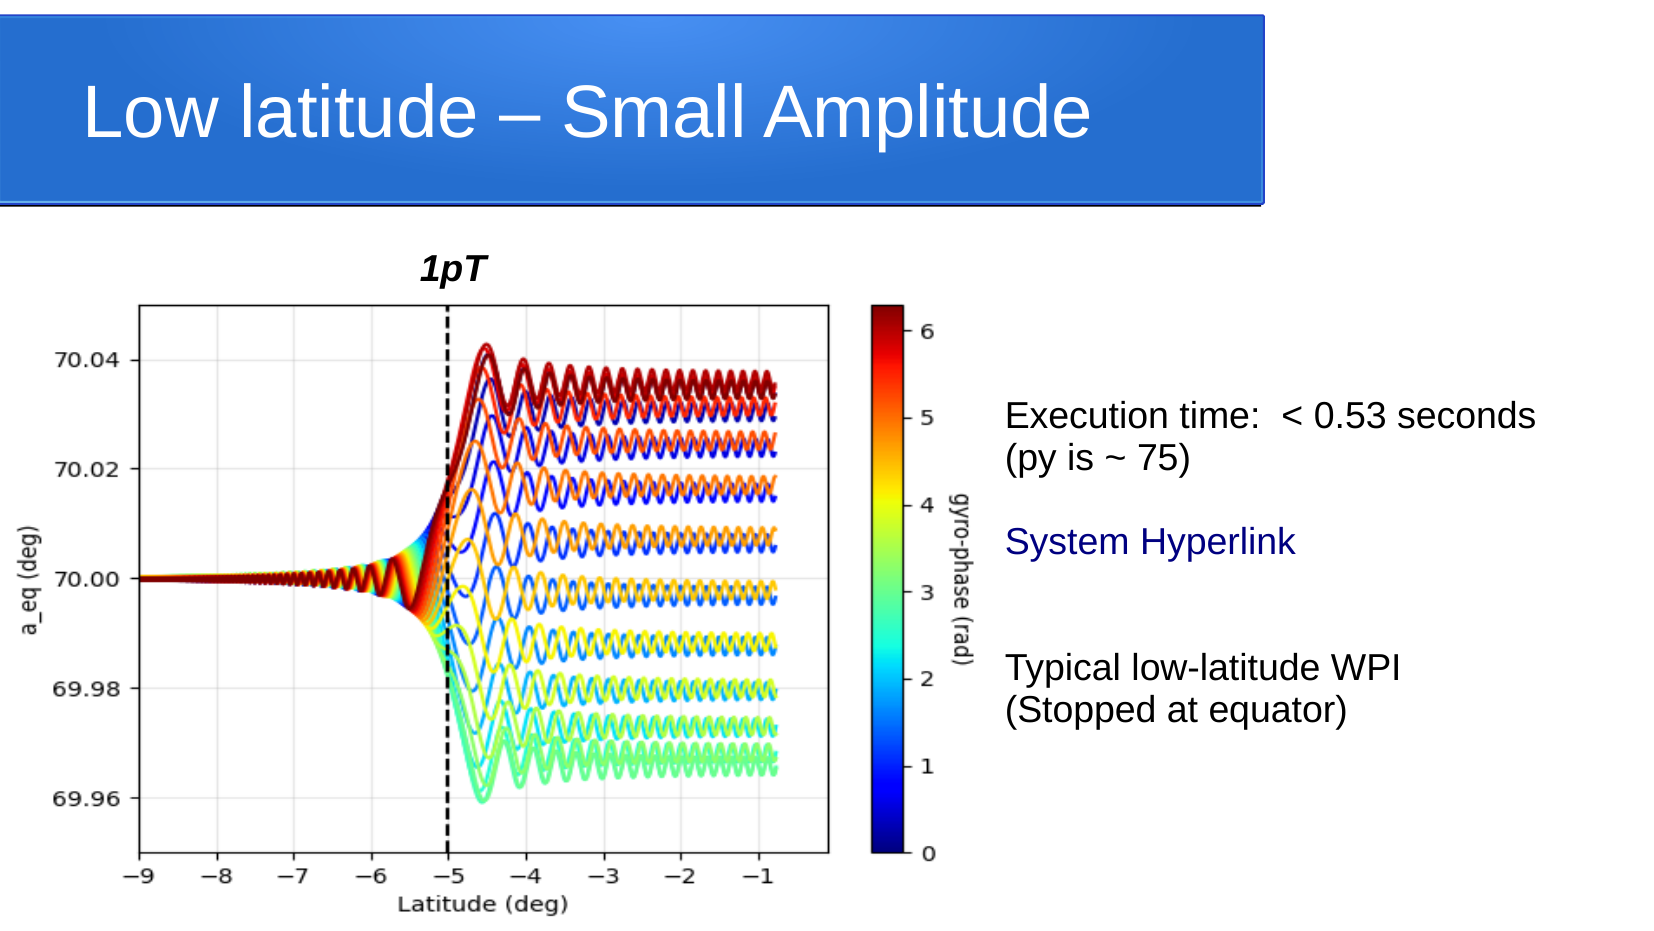

# Low latitude – Small Amplitude
1pT
Execution time: < 0.53 seconds
(py is ~ 75)
System Hyperlink
Typical low-latitude WPI
(Stopped at equator)